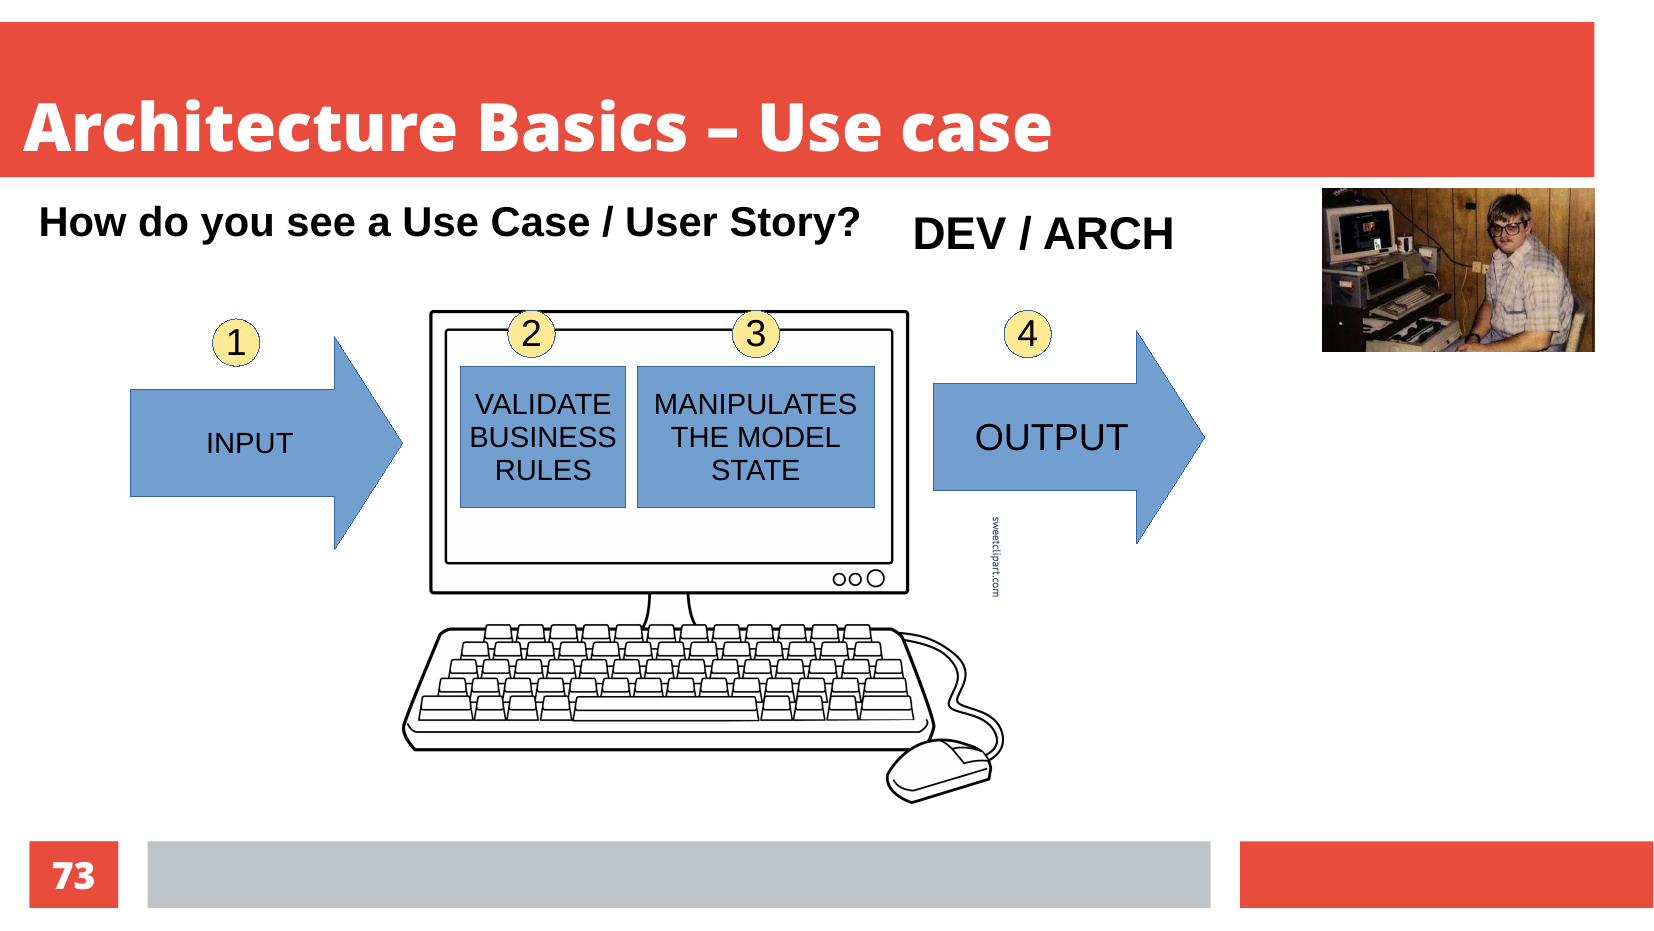

# Architecture Basics – Use case
How do you see a Use Case / User Story?
DEV / ARCH
2
3
4
1
OUTPUT
INPUT
VALIDATE
BUSINESS
RULES
MANIPULATES
THE MODEL
STATE
73